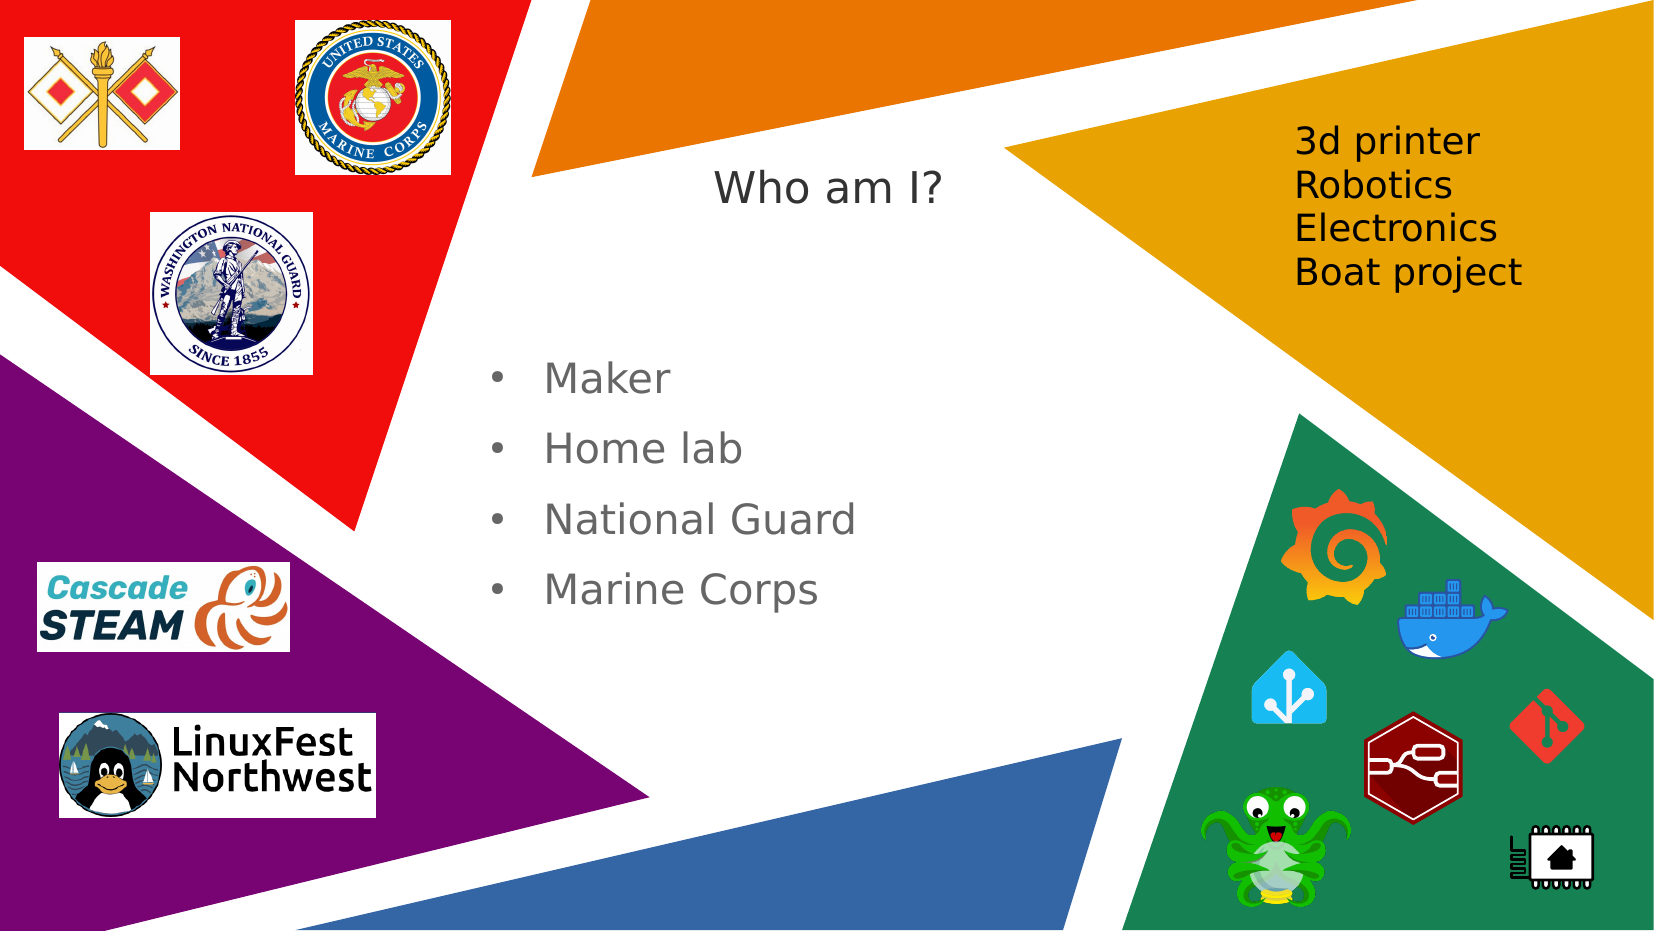

3d printer
Robotics
Electronics
Boat project
# Who am I?
Maker
Home lab
National Guard
Marine Corps